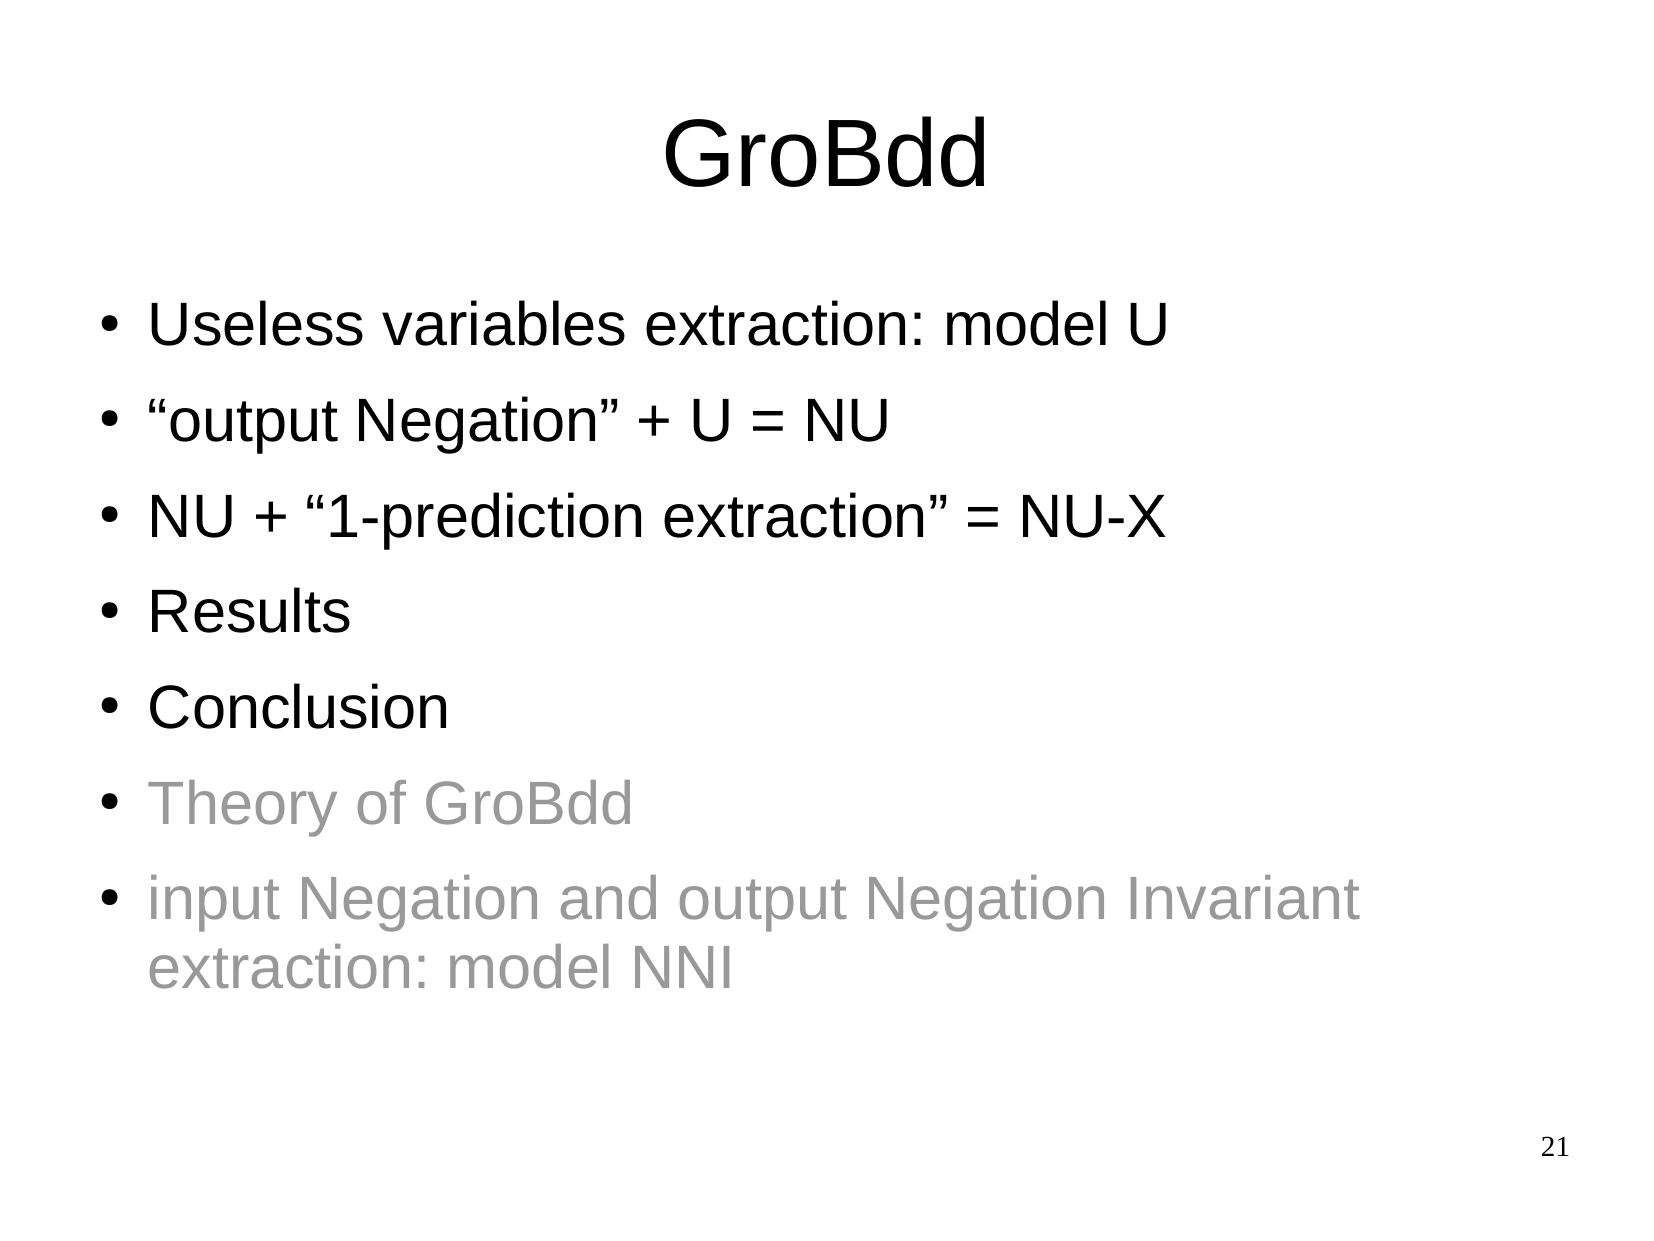

# GroBdd
Useless variables extraction: model U
“output Negation” + U = NU
NU + “1-prediction extraction” = NU-X
Results
Conclusion
Theory of GroBdd
input Negation and output Negation Invariant extraction: model NNI
21